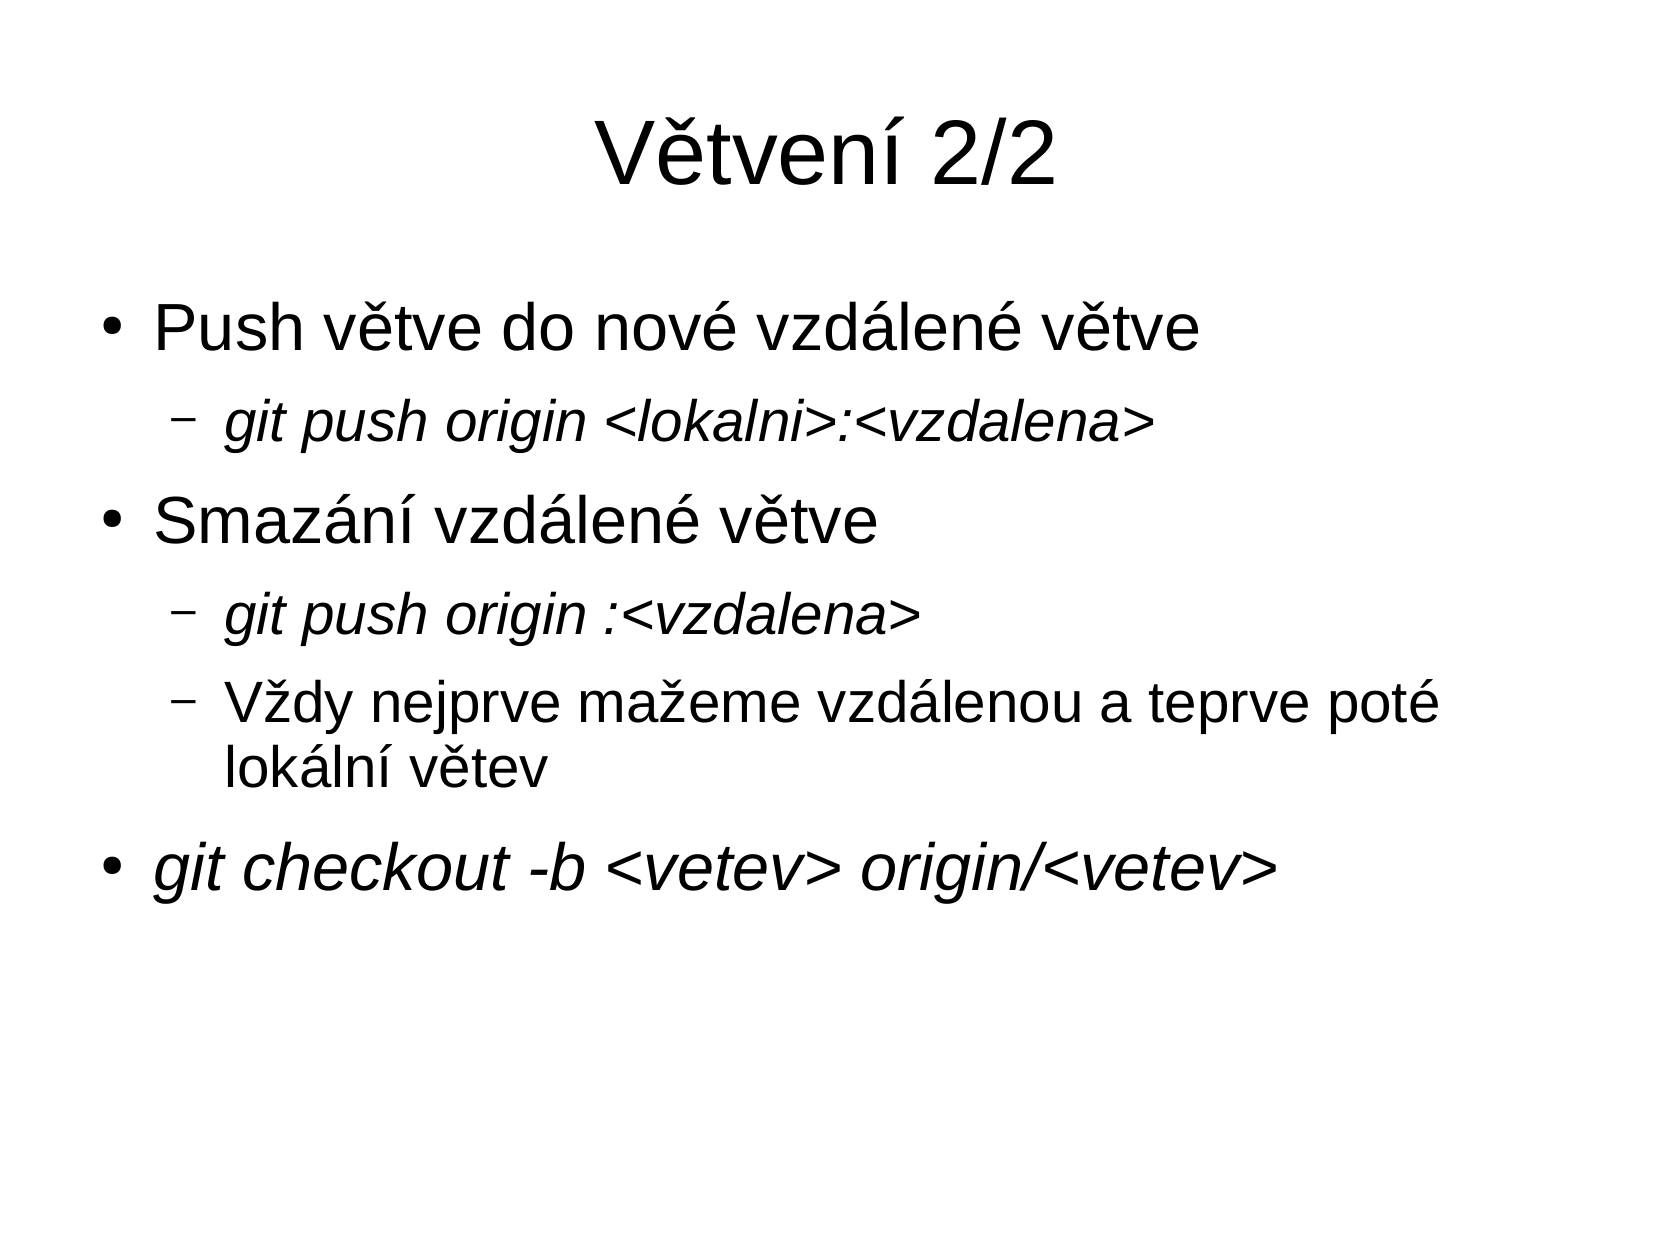

# Větvení 2/2
Push větve do nové vzdálené větve
git push origin <lokalni>:<vzdalena>
Smazání vzdálené větve
git push origin :<vzdalena>
Vždy nejprve mažeme vzdálenou a teprve poté lokální větev
git checkout -b <vetev> origin/<vetev>